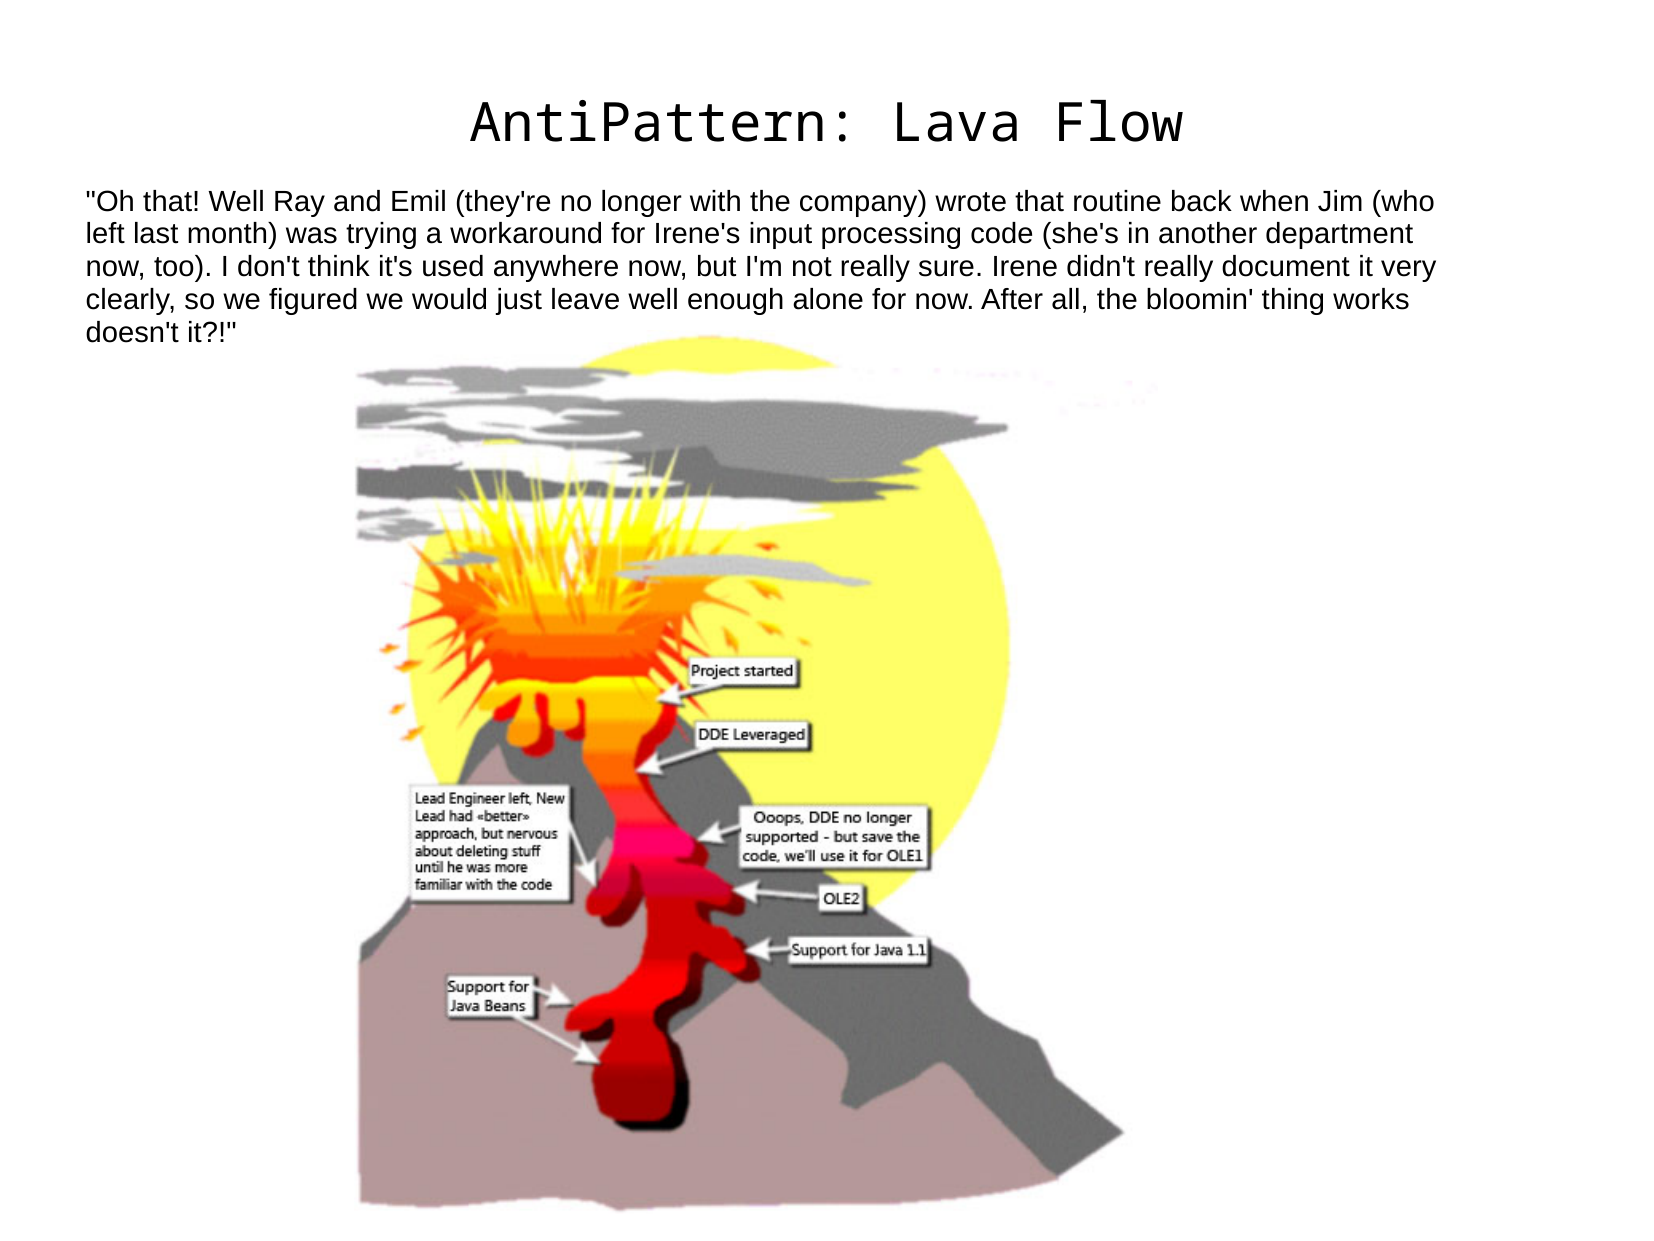

# AntiPattern: Lava Flow
"Oh that! Well Ray and Emil (they're no longer with the company) wrote that routine back when Jim (who left last month) was trying a workaround for Irene's input processing code (she's in another department now, too). I don't think it's used anywhere now, but I'm not really sure. Irene didn't really document it very clearly, so we figured we would just leave well enough alone for now. After all, the bloomin' thing works doesn't it?!"